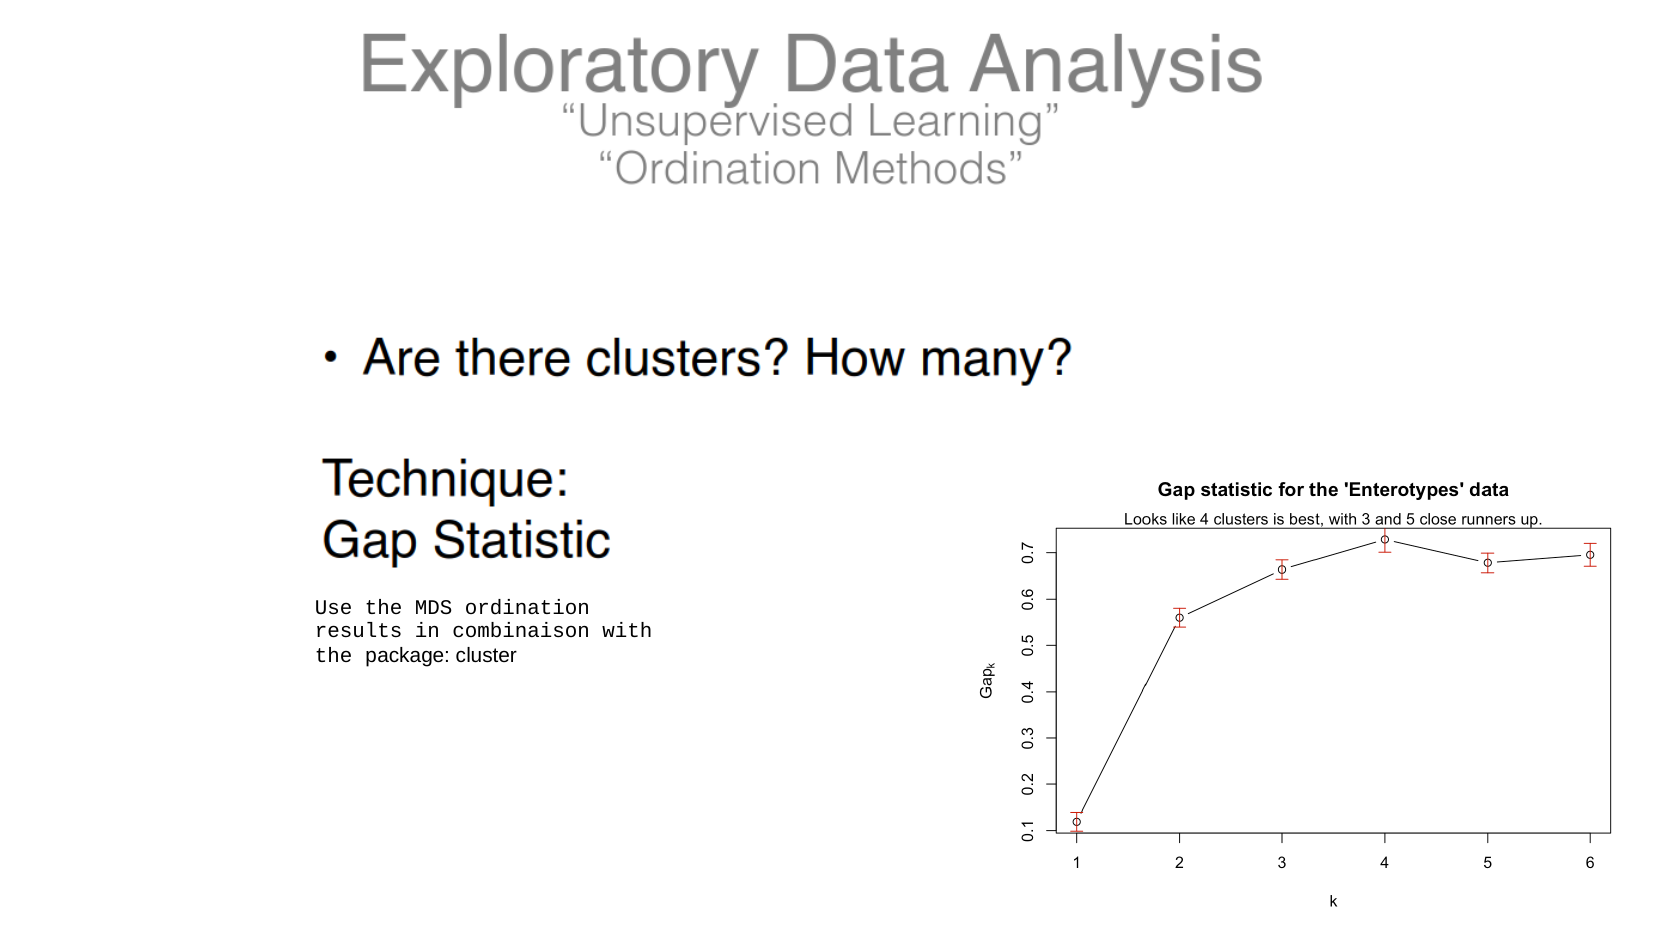

#
Use the MDS ordination results in combinaison with the package: cluster